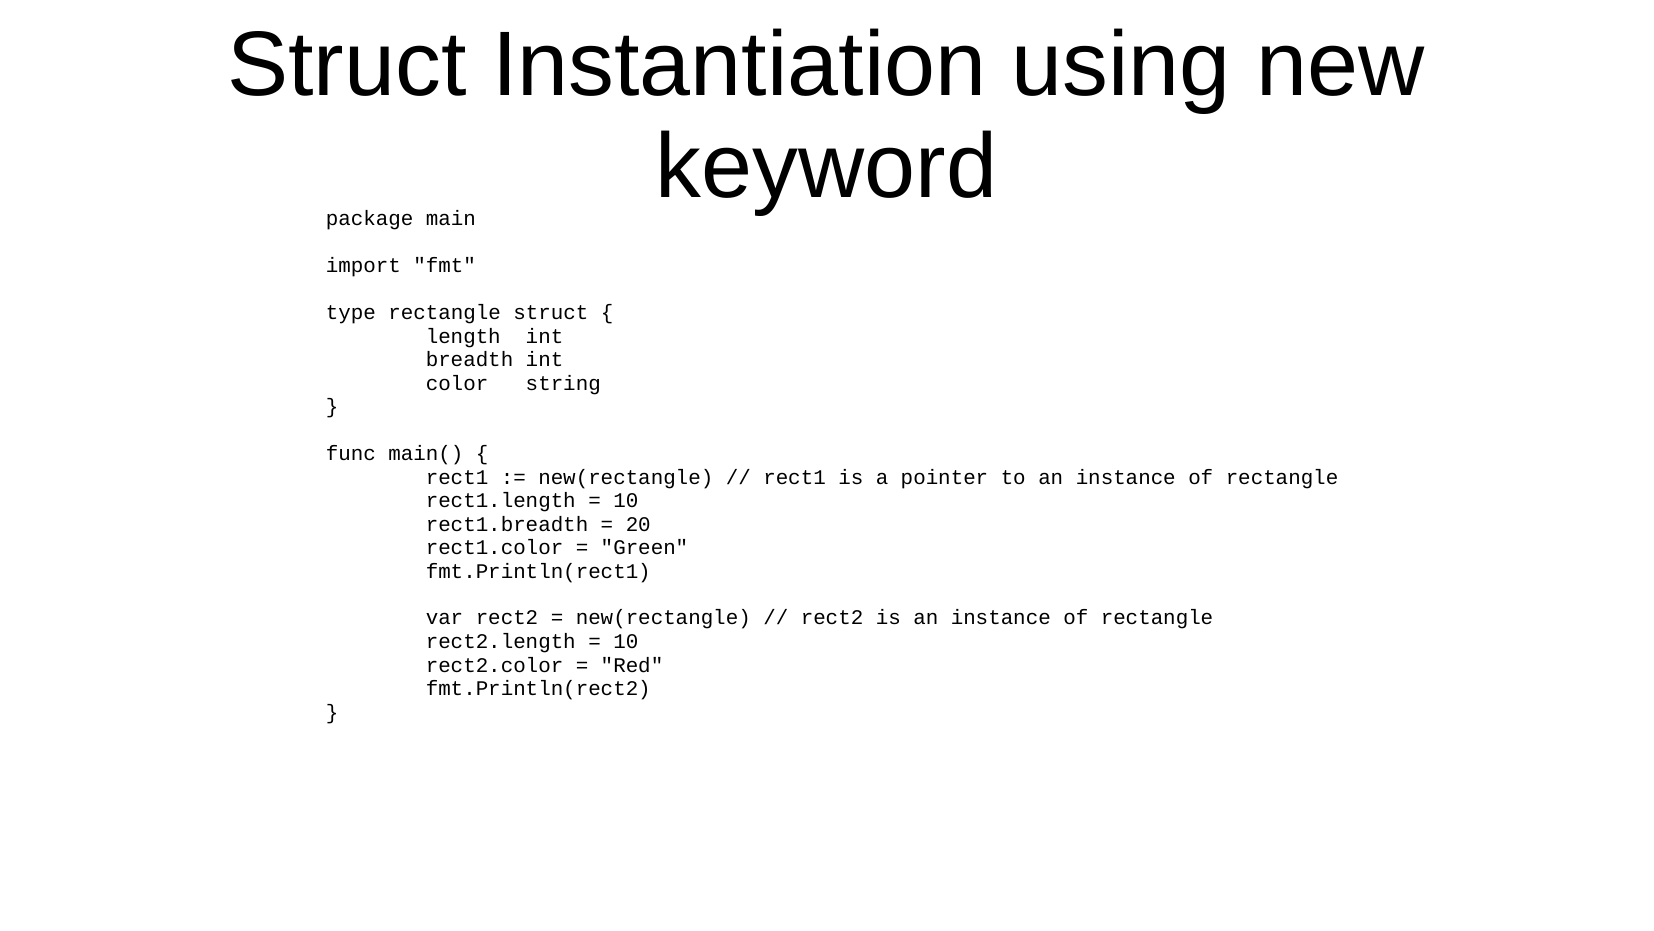

# Struct Instantiation using new keyword
package main
import "fmt"
type rectangle struct {
 length int
 breadth int
 color string
}
func main() {
 rect1 := new(rectangle) // rect1 is a pointer to an instance of rectangle
 rect1.length = 10
 rect1.breadth = 20
 rect1.color = "Green"
 fmt.Println(rect1)
 var rect2 = new(rectangle) // rect2 is an instance of rectangle
 rect2.length = 10
 rect2.color = "Red"
 fmt.Println(rect2)
}